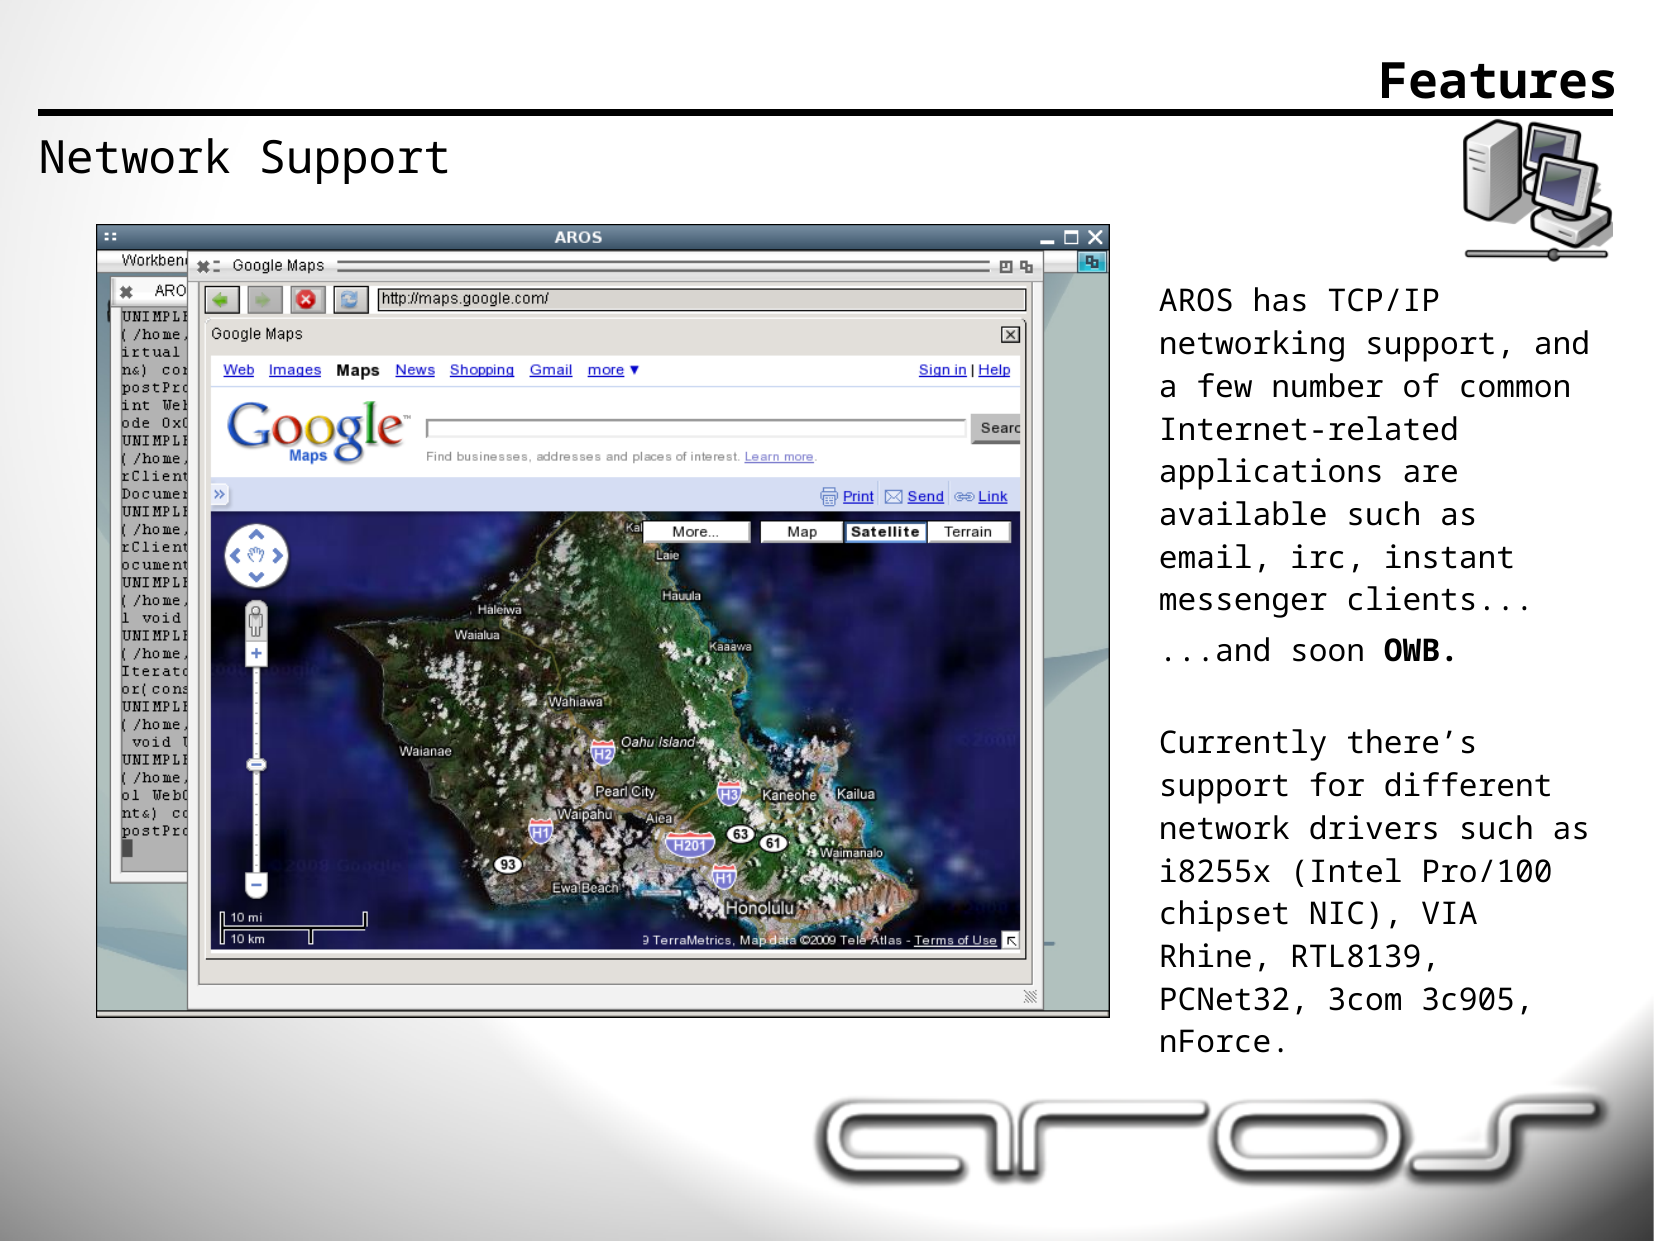

Features
Network Support
AROS has TCP/IP networking support, and a few number of common Internet-related applications are available such as email, irc, instant messenger clients...
...and soon OWB.
Currently there’s support for different network drivers such as i8255x (Intel Pro/100 chipset NIC), VIA Rhine, RTL8139, PCNet32, 3com 3c905, nForce.